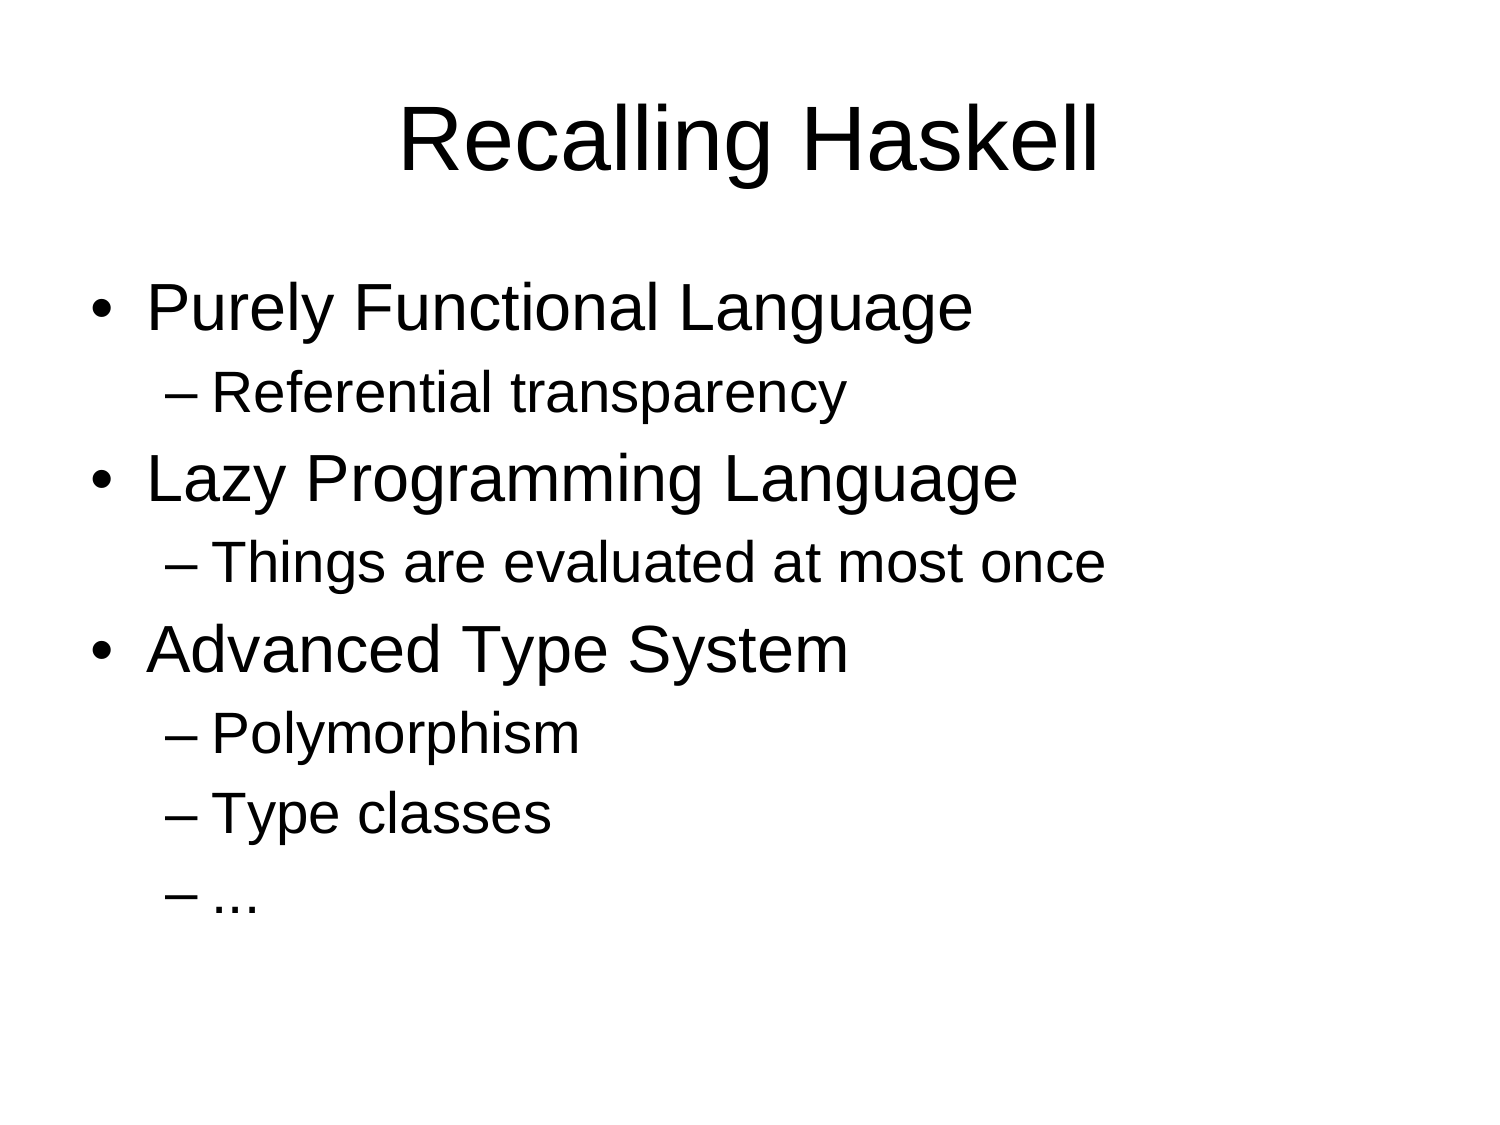

# Recalling Haskell
Purely Functional Language
Referential transparency
Lazy Programming Language
Things are evaluated at most once
Advanced Type System
Polymorphism
Type classes
...